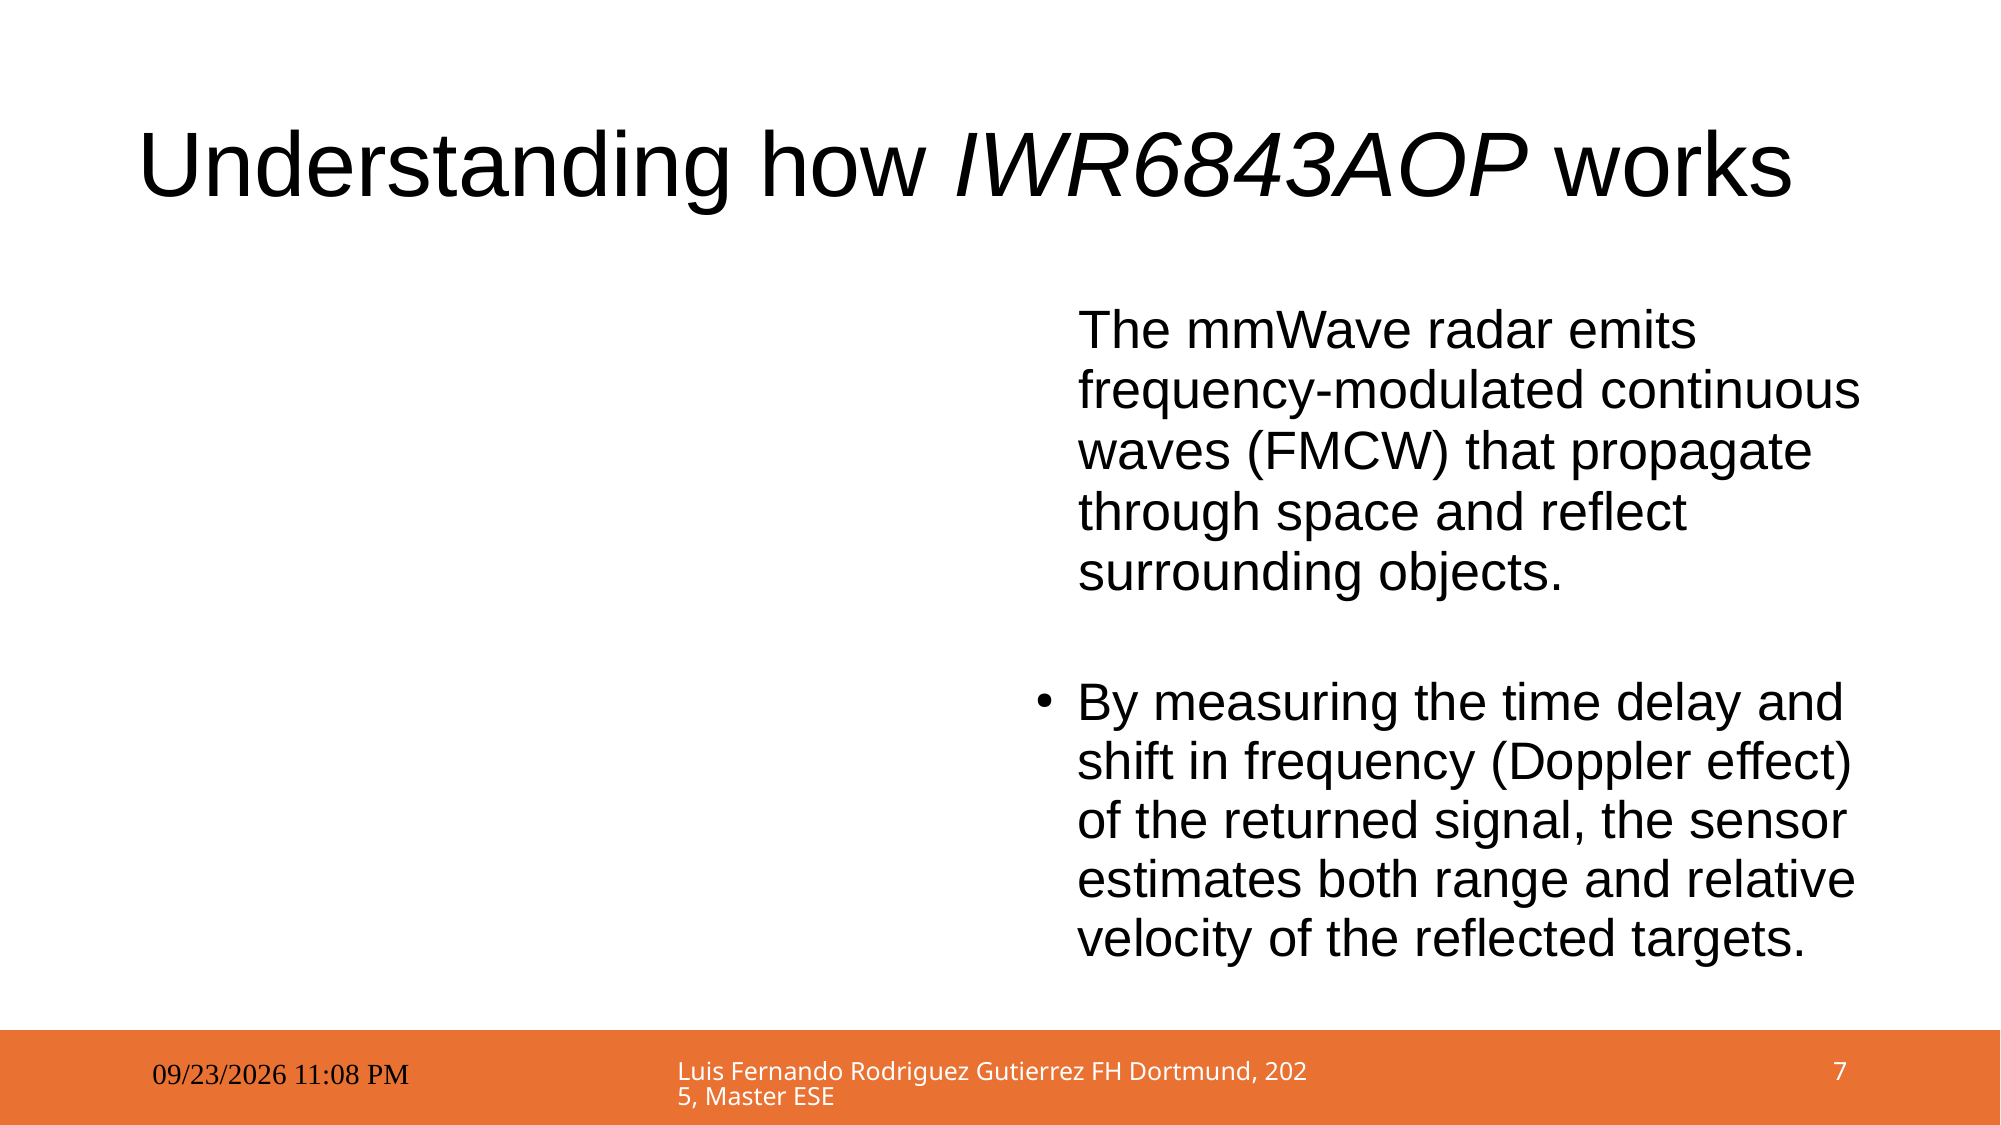

# Understanding how IWR6843AOP works
The mmWave radar emits frequency-modulated continuous waves (FMCW) that propagate through space and reflect surrounding objects.
By measuring the time delay and shift in frequency (Doppler effect) of the returned signal, the sensor estimates both range and relative velocity of the reflected targets.
Luis Fernando Rodriguez Gutierrez FH Dortmund, 2025, Master ESE
7